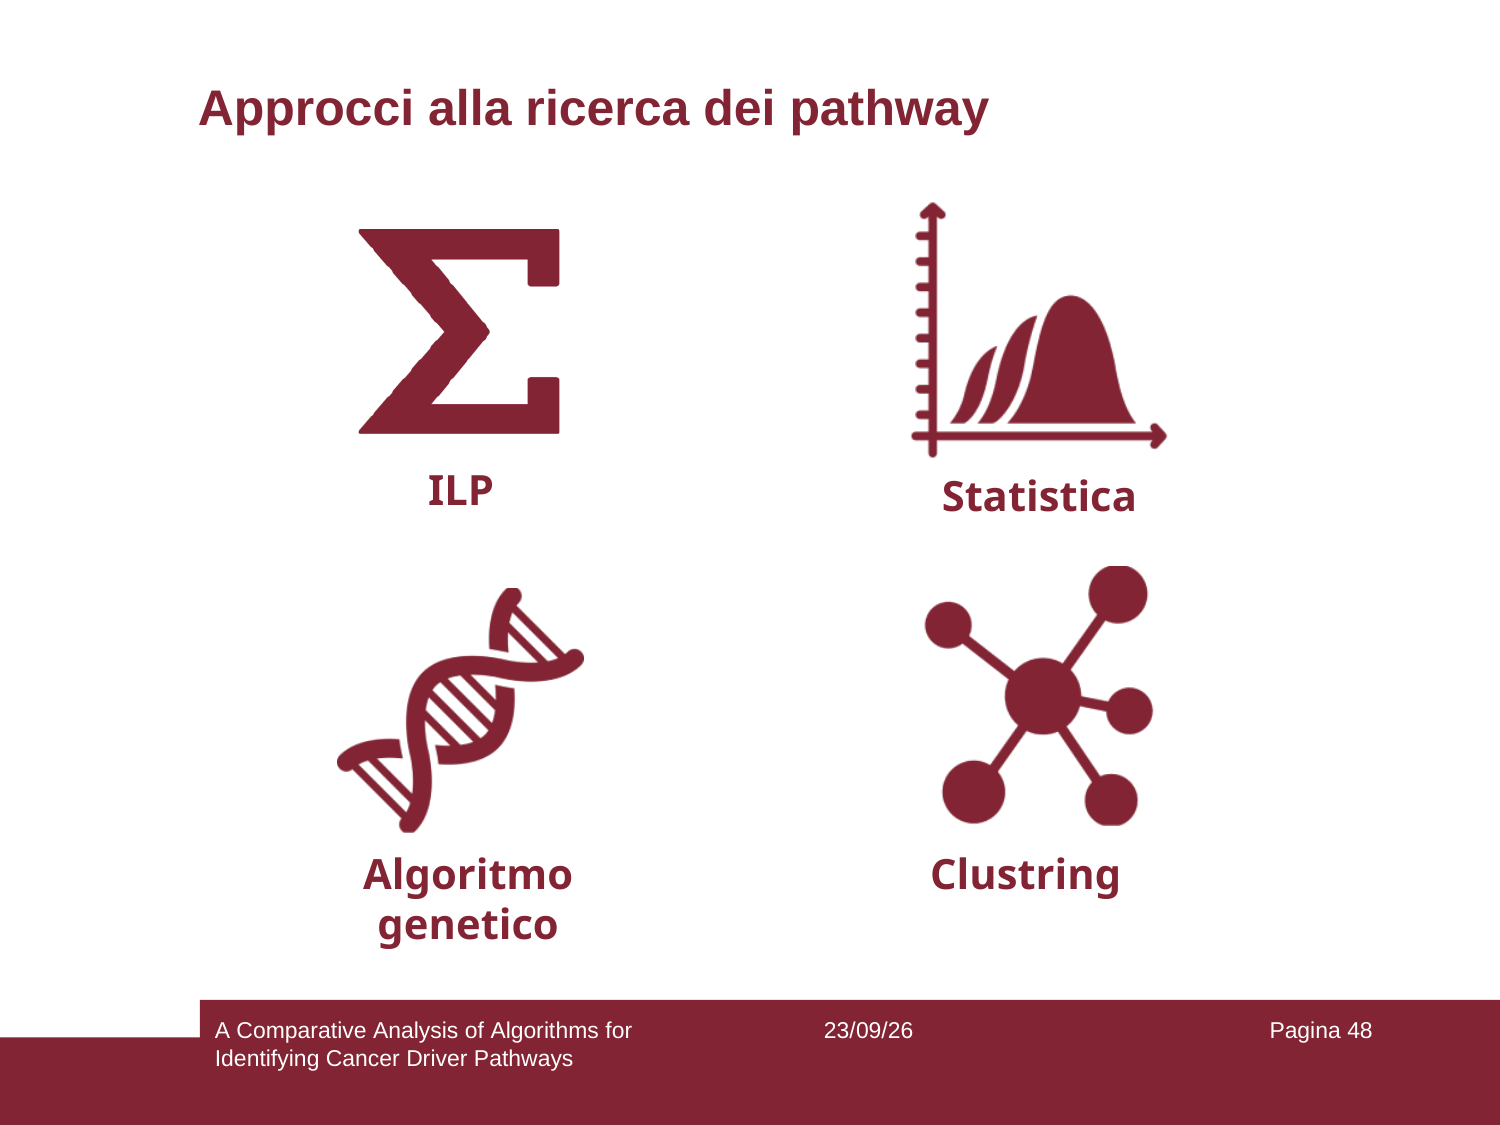

# Approcci alla ricerca dei pathway
ILP
Statistica
Algoritmo genetico
Clustring
A Comparative Analysis of Algorithms for Identifying Cancer Driver Pathways
Pagina